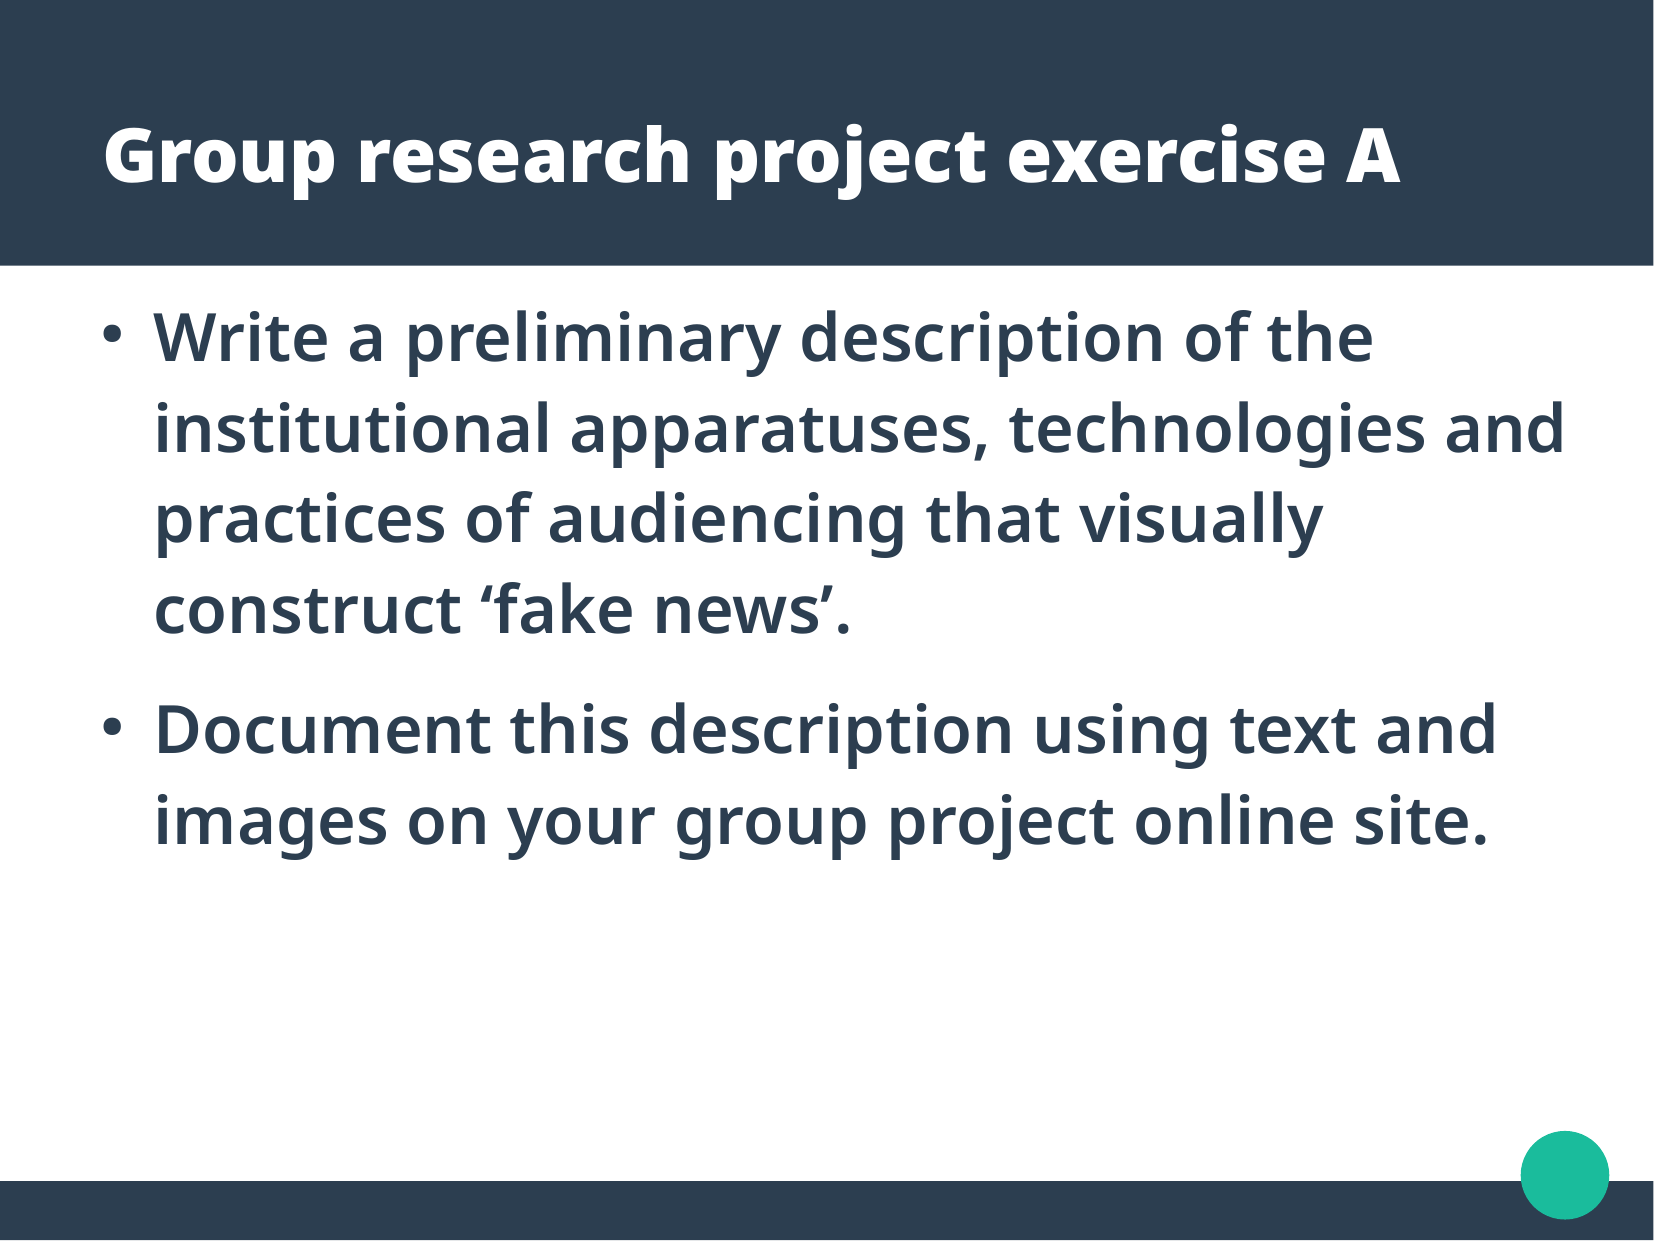

# Group research project exercise A
Write a preliminary description of the institutional apparatuses, technologies and practices of audiencing that visually construct ‘fake news’.
Document this description using text and images on your group project online site.